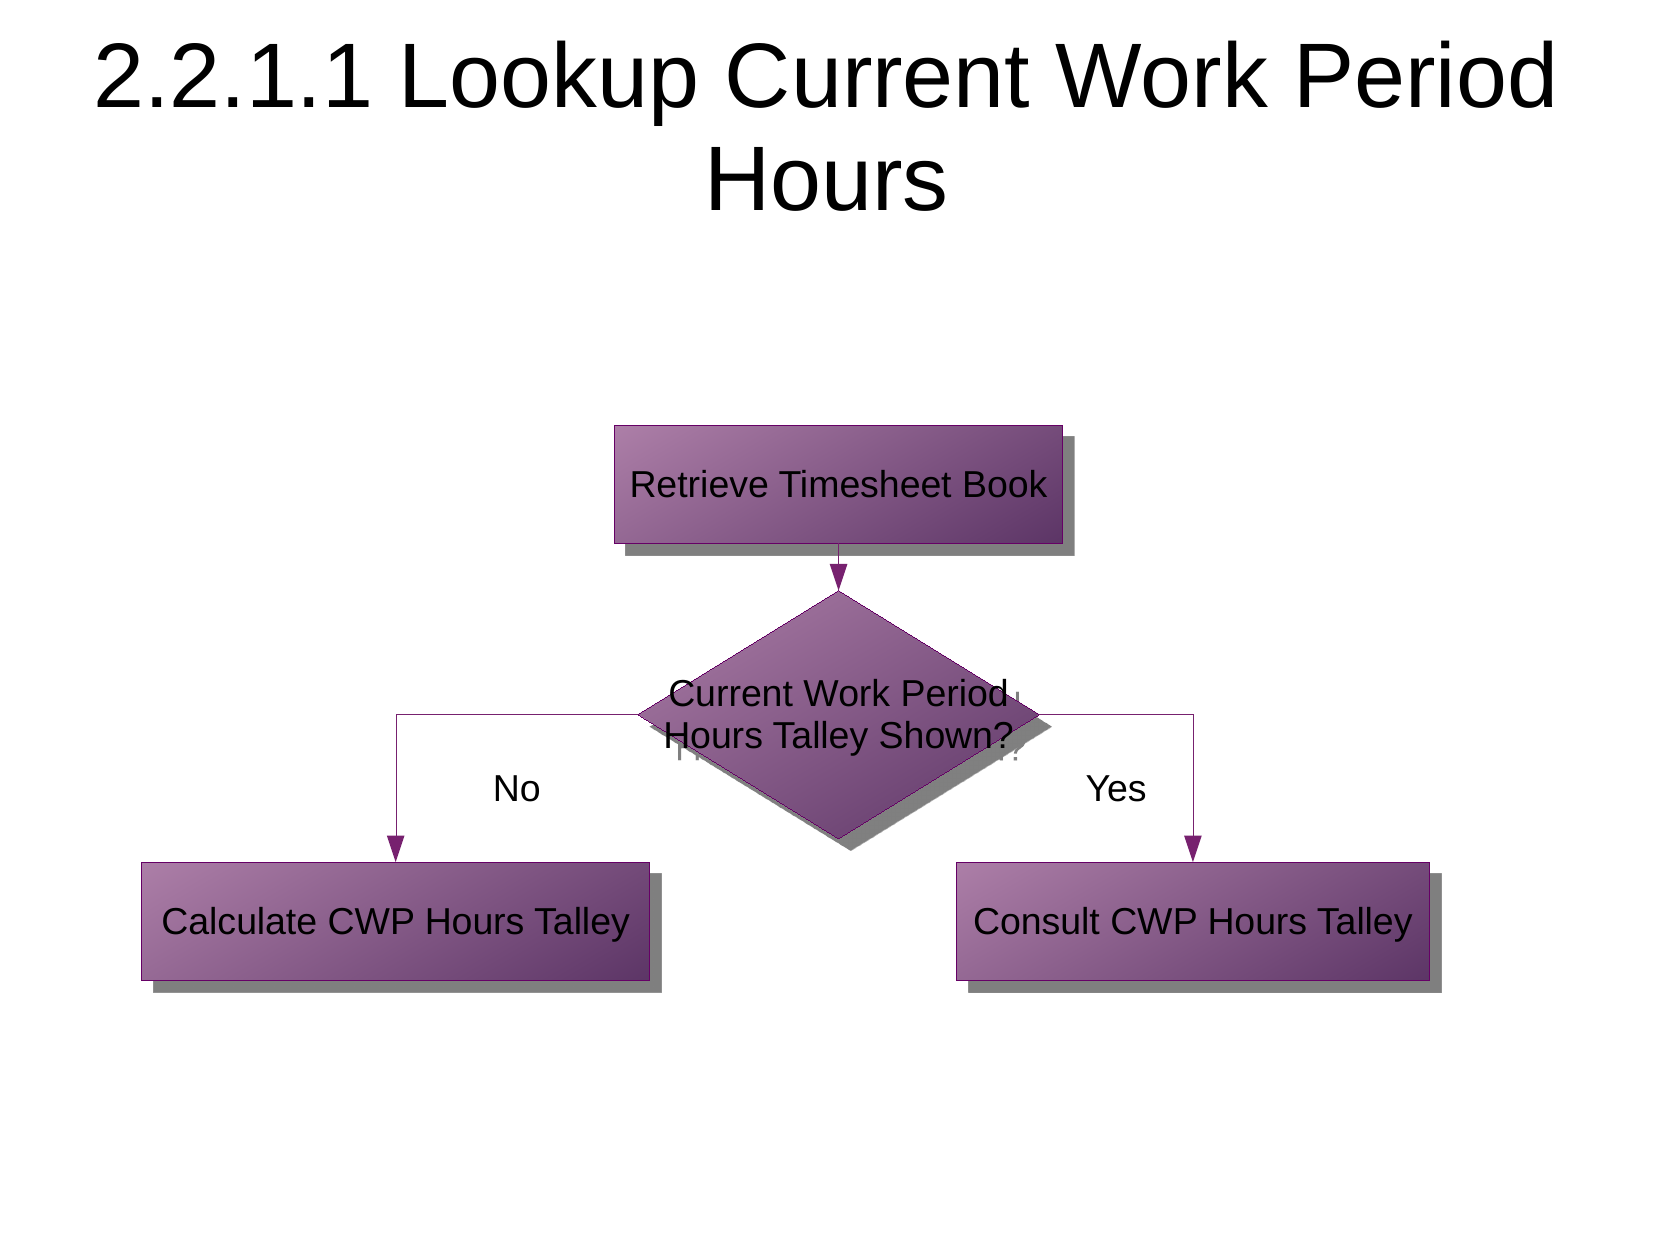

# 2.2.1.1 Lookup Current Work Period Hours
Retrieve Timesheet Book
Current Work Period
Hours Talley Shown?
Calculate CWP Hours Talley
Consult CWP Hours Talley